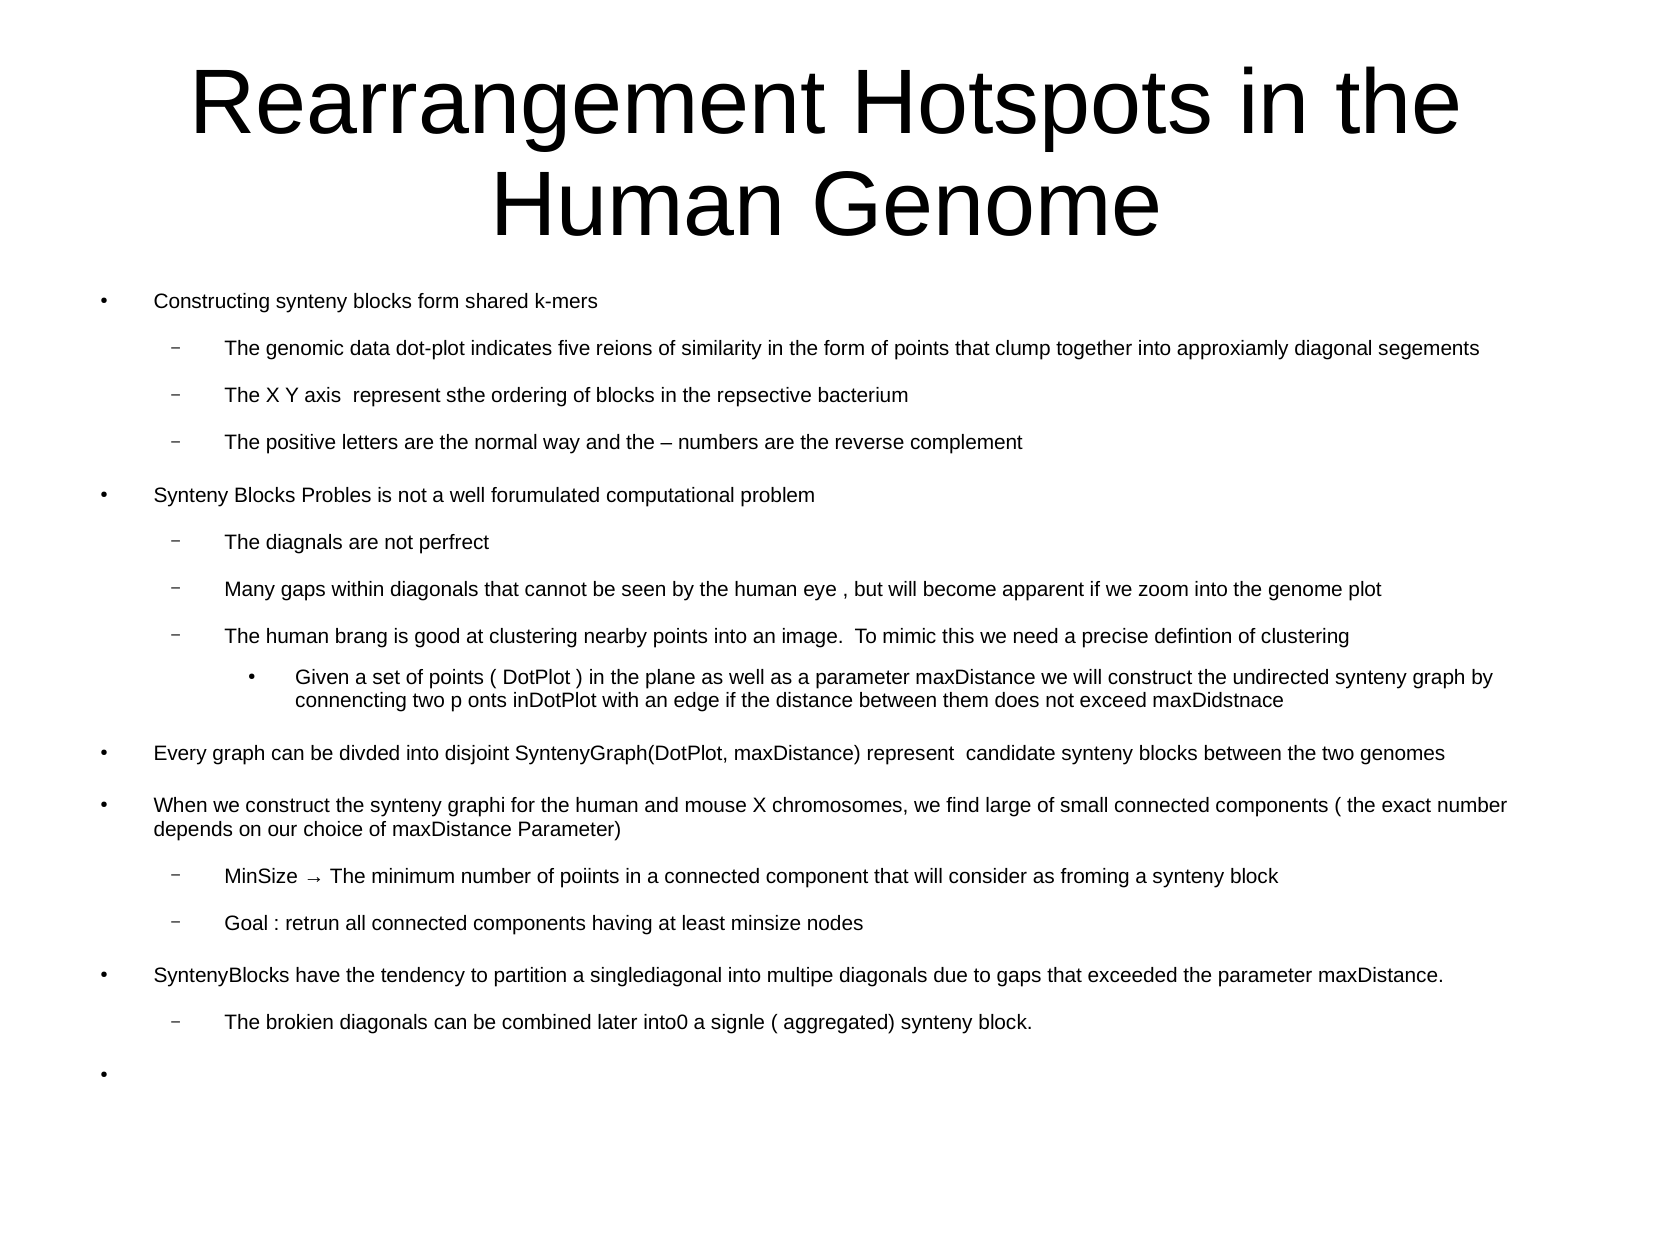

# Rearrangement Hotspots in the Human Genome
Constructing synteny blocks form shared k-mers
The genomic data dot-plot indicates five reions of similarity in the form of points that clump together into approxiamly diagonal segements
The X Y axis represent sthe ordering of blocks in the repsective bacterium
The positive letters are the normal way and the – numbers are the reverse complement
Synteny Blocks Probles is not a well forumulated computational problem
The diagnals are not perfrect
Many gaps within diagonals that cannot be seen by the human eye , but will become apparent if we zoom into the genome plot
The human brang is good at clustering nearby points into an image. To mimic this we need a precise defintion of clustering
Given a set of points ( DotPlot ) in the plane as well as a parameter maxDistance we will construct the undirected synteny graph by connencting two p onts inDotPlot with an edge if the distance between them does not exceed maxDidstnace
Every graph can be divded into disjoint SyntenyGraph(DotPlot, maxDistance) represent candidate synteny blocks between the two genomes
When we construct the synteny graphi for the human and mouse X chromosomes, we find large of small connected components ( the exact number depends on our choice of maxDistance Parameter)
MinSize → The minimum number of poiints in a connected component that will consider as froming a synteny block
Goal : retrun all connected components having at least minsize nodes
SyntenyBlocks have the tendency to partition a singlediagonal into multipe diagonals due to gaps that exceeded the parameter maxDistance.
The brokien diagonals can be combined later into0 a signle ( aggregated) synteny block.